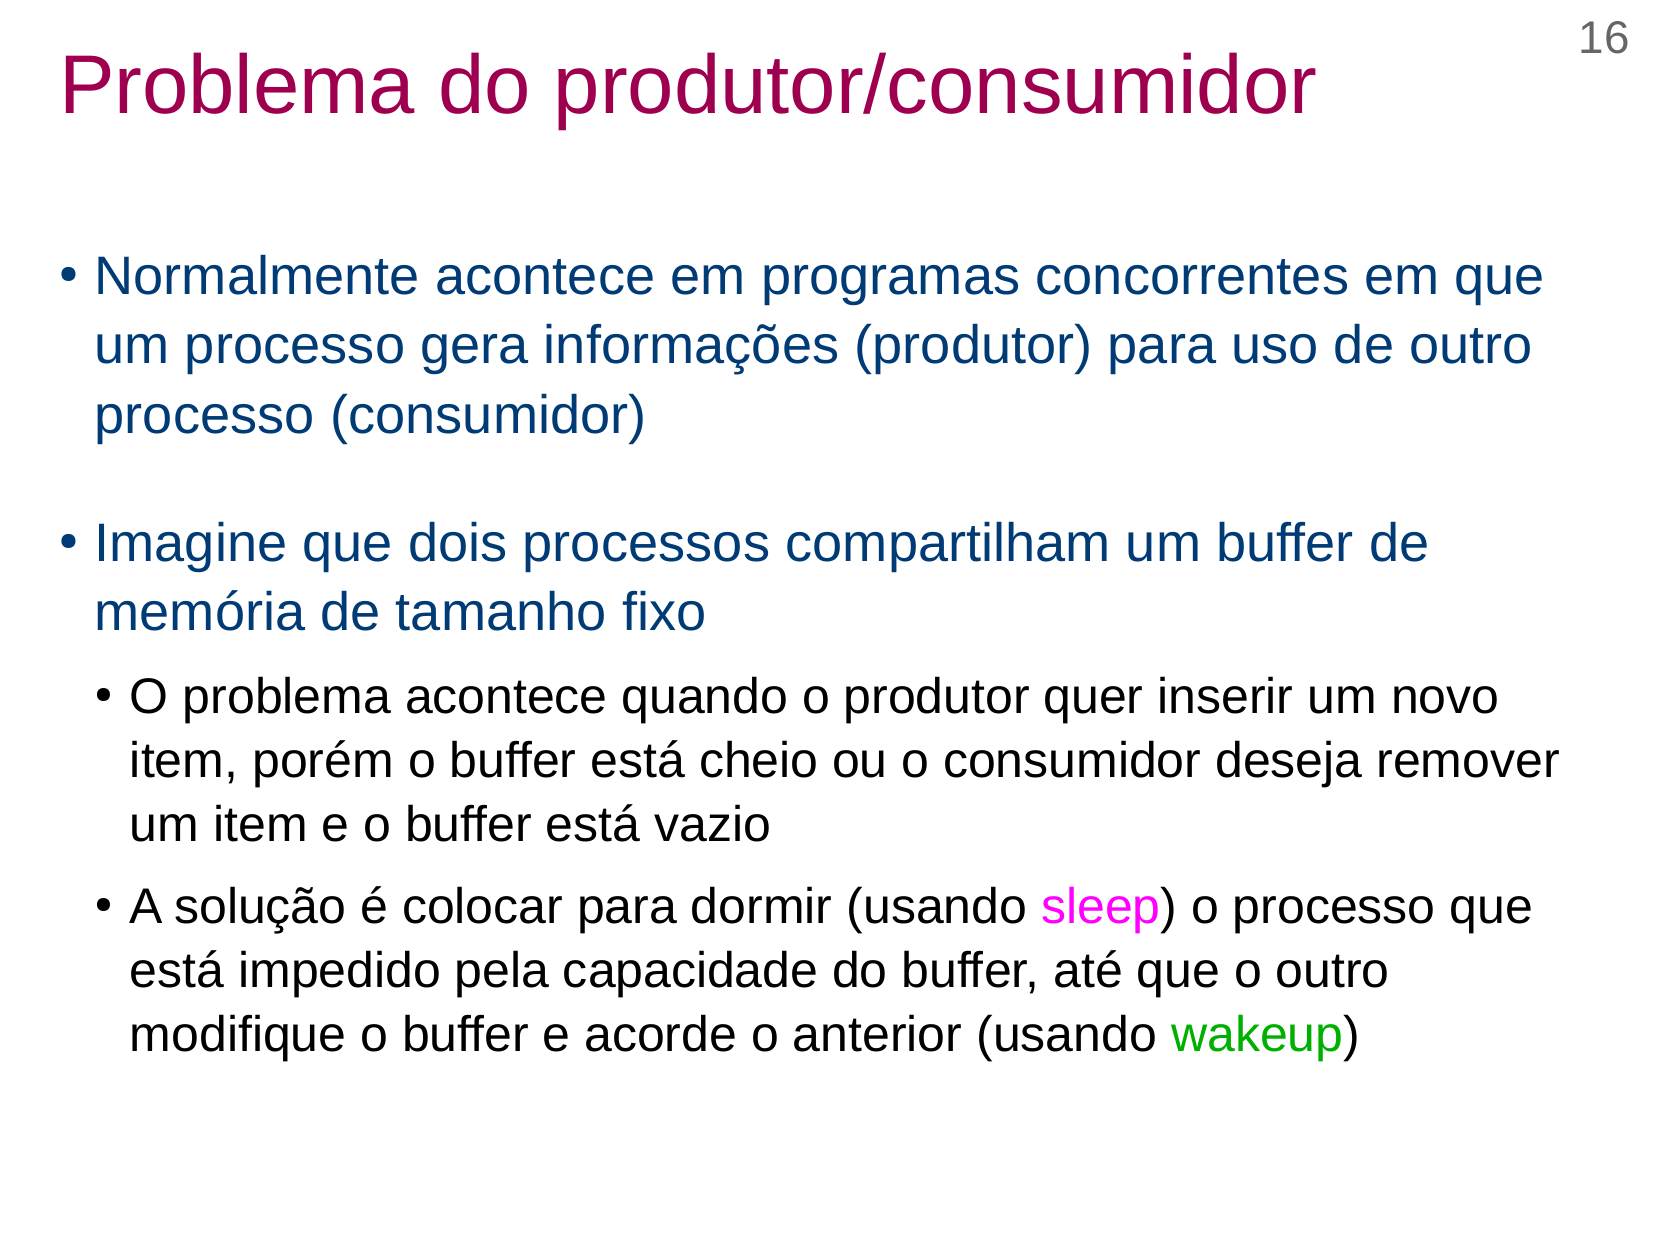

16
# Problema do produtor/consumidor
Normalmente acontece em programas concorrentes em que um processo gera informações (produtor) para uso de outro processo (consumidor)
Imagine que dois processos compartilham um buffer de memória de tamanho fixo
O problema acontece quando o produtor quer inserir um novo item, porém o buffer está cheio ou o consumidor deseja remover um item e o buffer está vazio
A solução é colocar para dormir (usando sleep) o processo que está impedido pela capacidade do buffer, até que o outro modifique o buffer e acorde o anterior (usando wakeup)